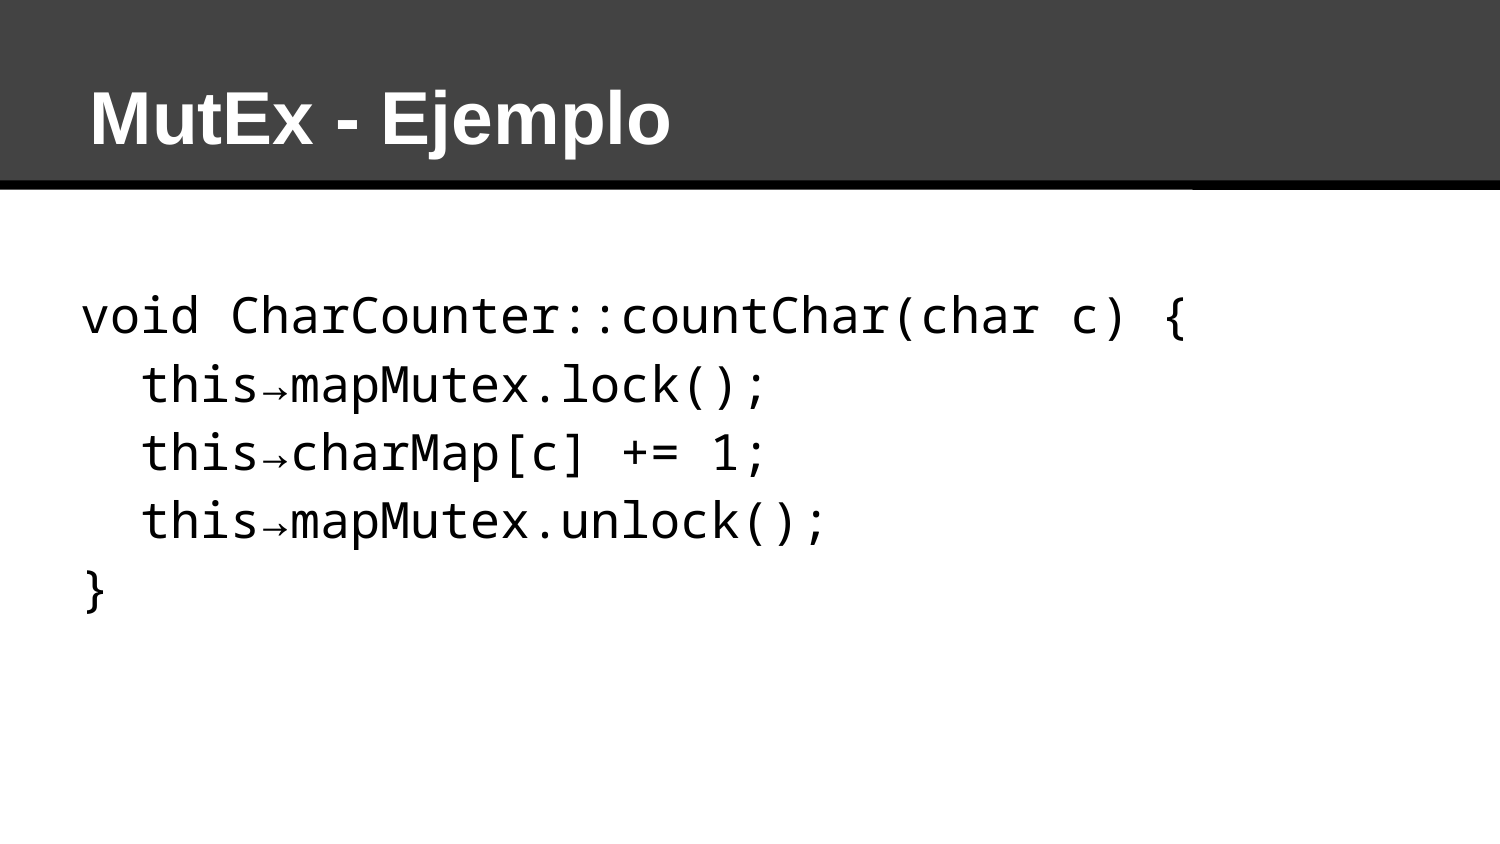

MutEx - Ejemplo
void CharCounter::countChar(char c) {
 this→mapMutex.lock();
 this→charMap[c] += 1;
 this→mapMutex.unlock();
}